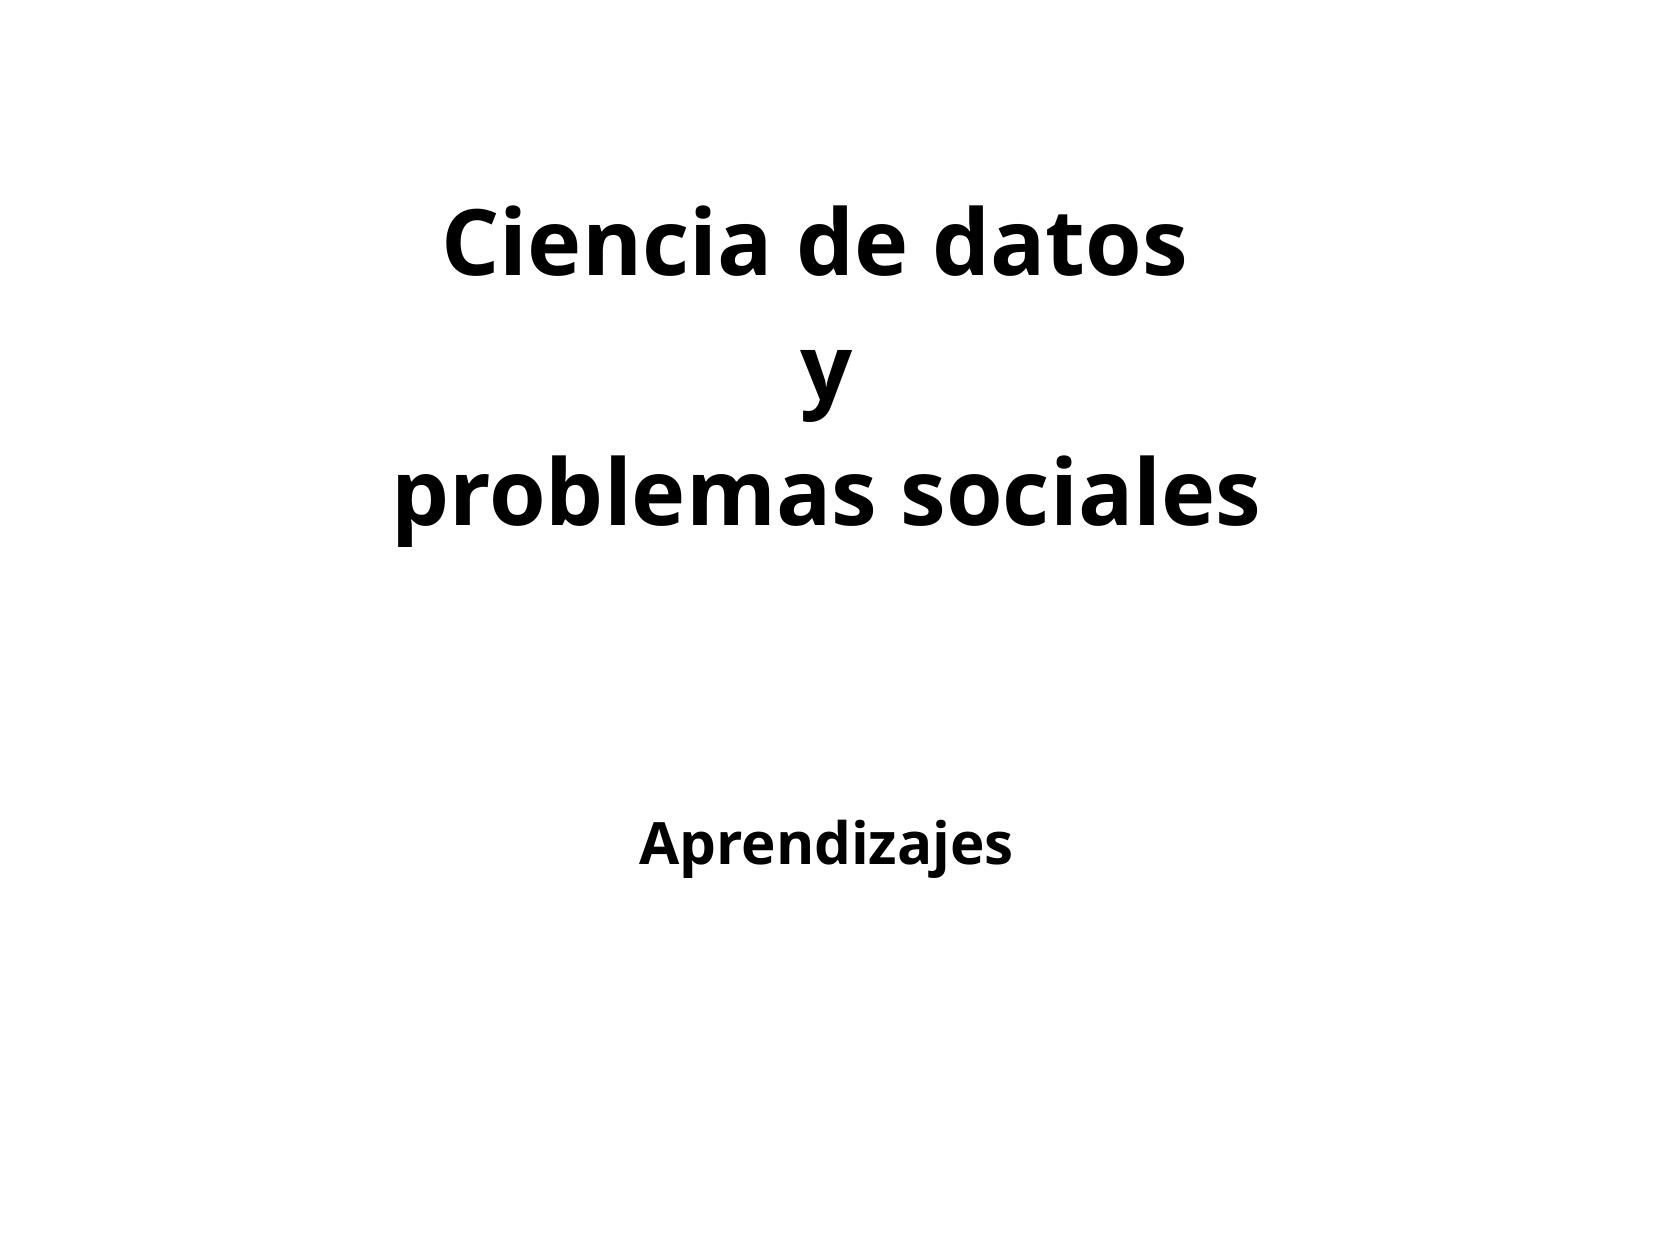

# Ciencia de datos
y
problemas sociales
Aprendizajes